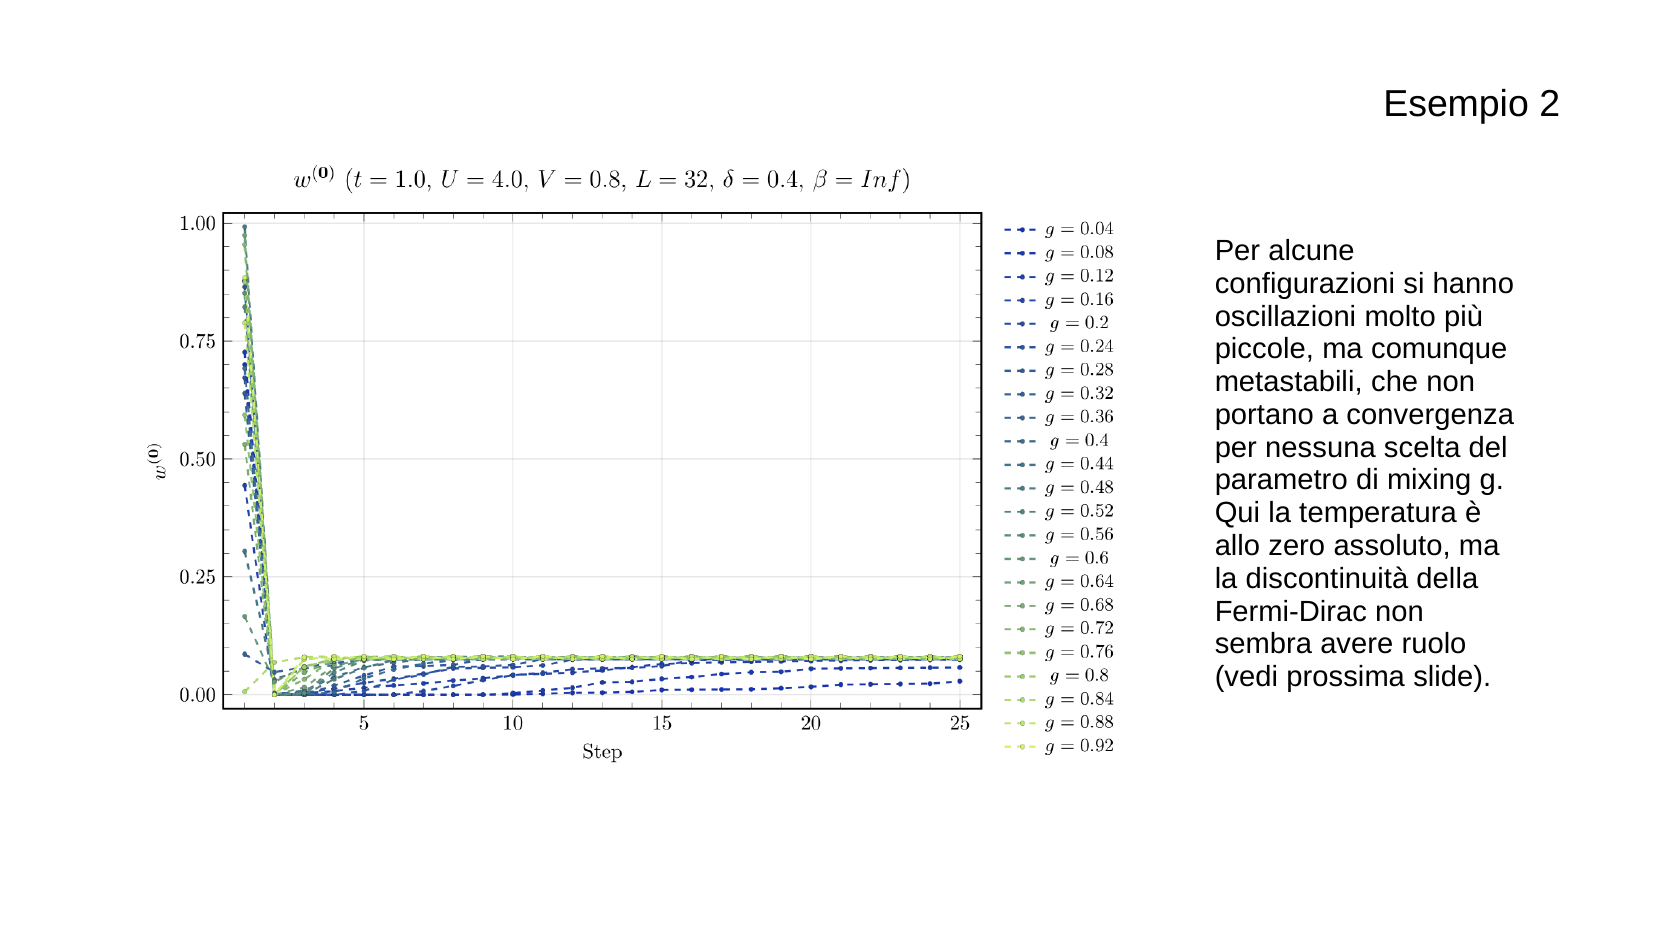

Esempio 2
Per alcune configurazioni si hanno oscillazioni molto più piccole, ma comunque metastabili, che non portano a convergenza per nessuna scelta del parametro di mixing g. Qui la temperatura è allo zero assoluto, ma la discontinuità della Fermi-Dirac non sembra avere ruolo (vedi prossima slide).